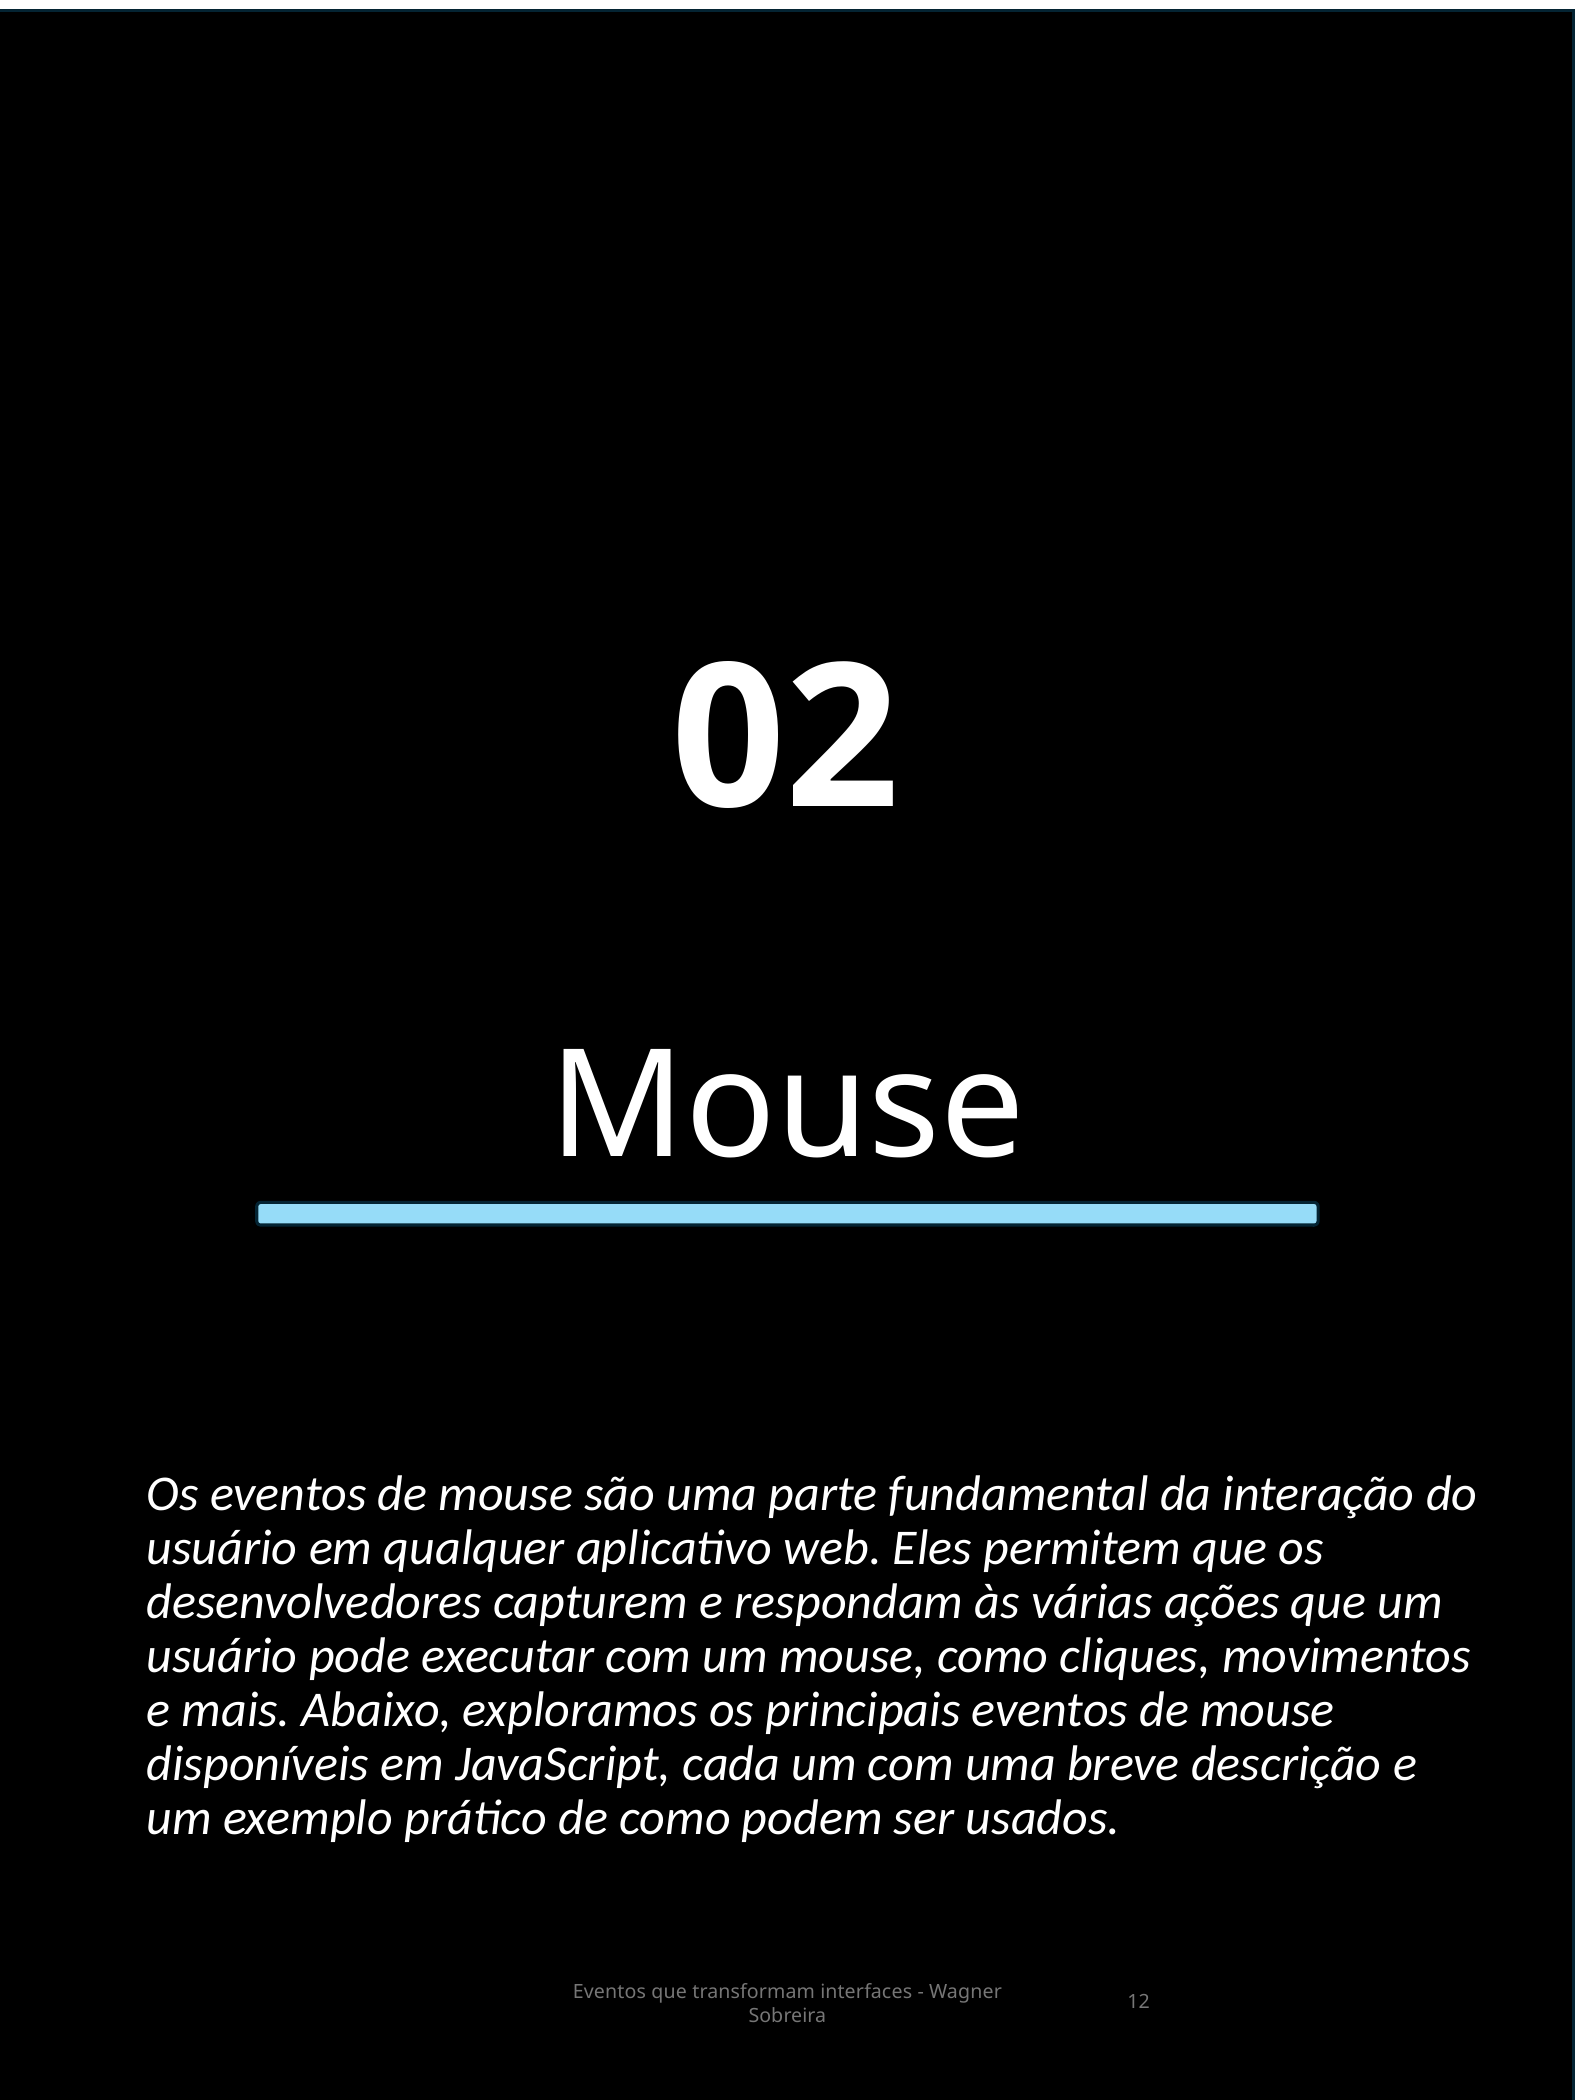

02
Mouse
Os eventos de mouse são uma parte fundamental da interação do usuário em qualquer aplicativo web. Eles permitem que os desenvolvedores capturem e respondam às várias ações que um usuário pode executar com um mouse, como cliques, movimentos e mais. Abaixo, exploramos os principais eventos de mouse disponíveis em JavaScript, cada um com uma breve descrição e um exemplo prático de como podem ser usados.
Eventos que transformam interfaces - Wagner Sobreira